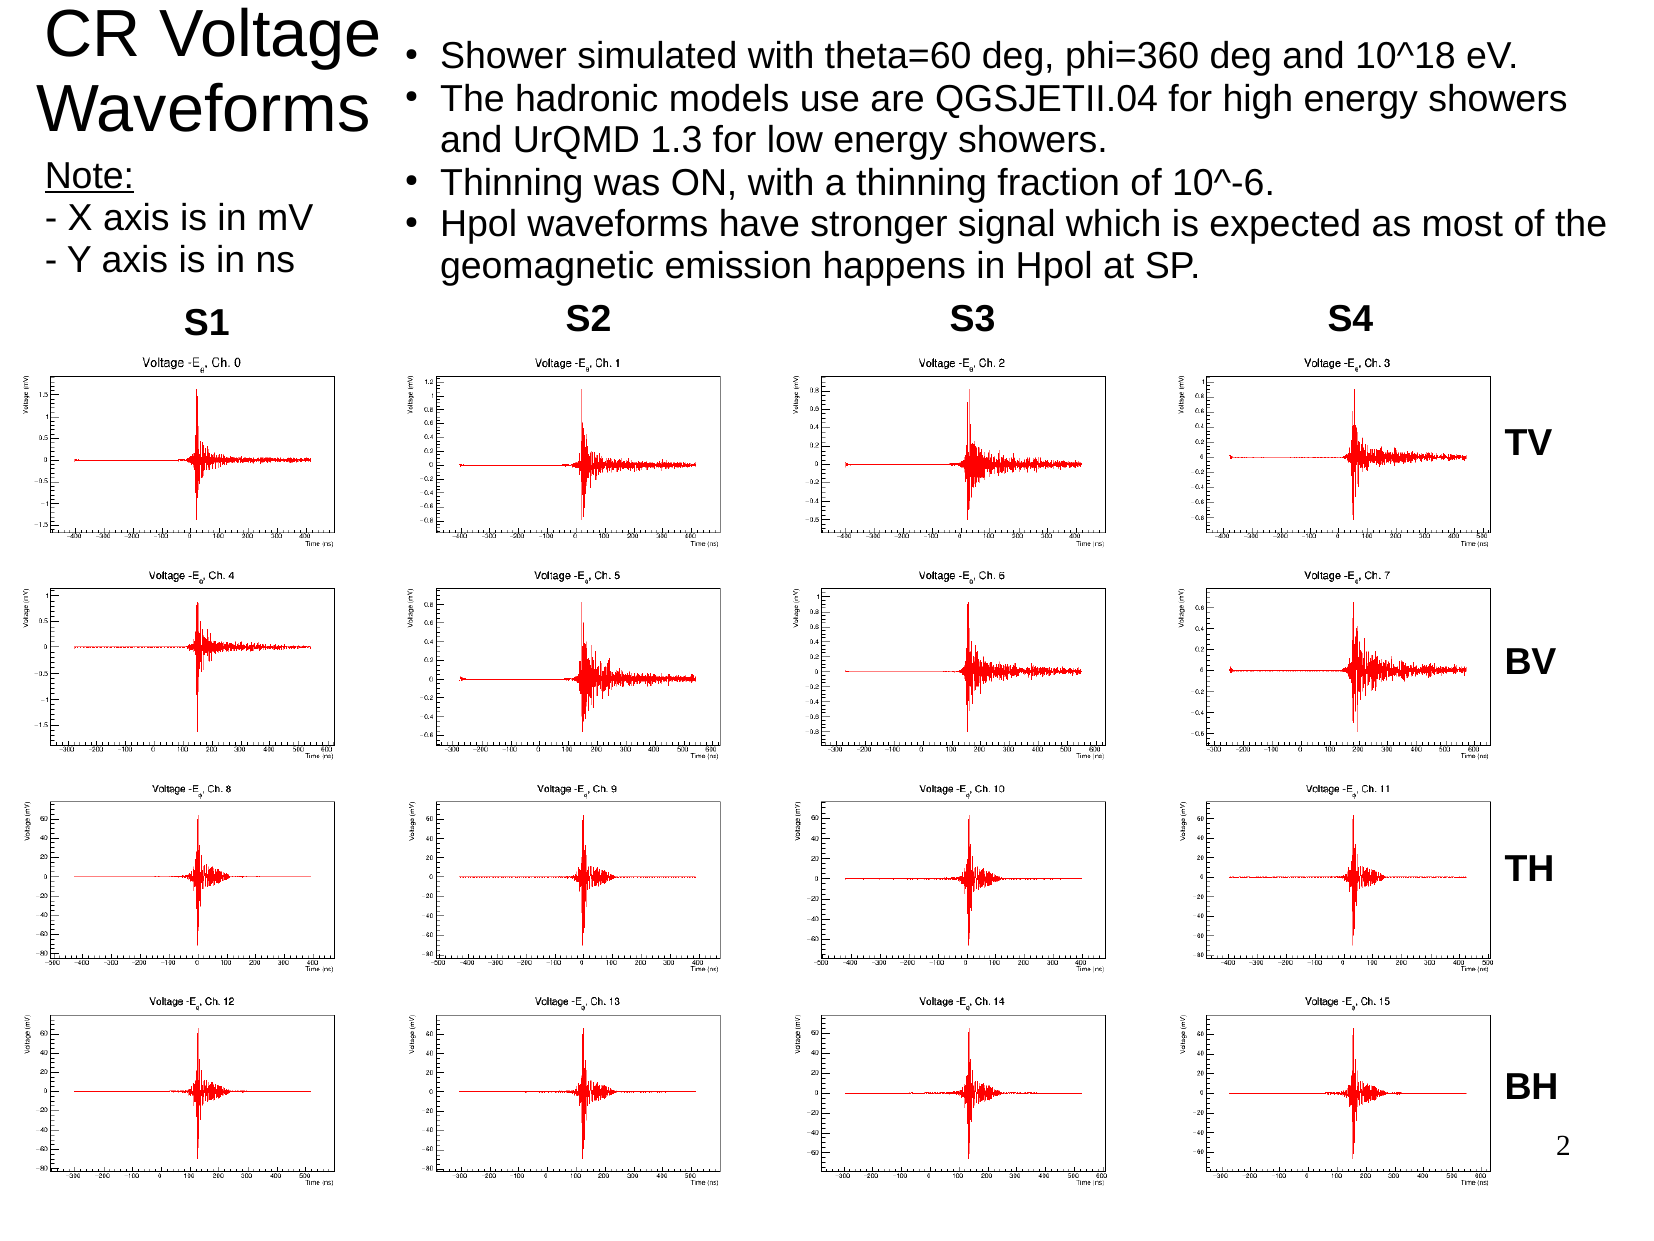

# CR Voltage Waveforms
Shower simulated with theta=60 deg, phi=360 deg and 10^18 eV.
The hadronic models use are QGSJETII.04 for high energy showers and UrQMD 1.3 for low energy showers.
Thinning was ON, with a thinning fraction of 10^-6.
Hpol waveforms have stronger signal which is expected as most of the geomagnetic emission happens in Hpol at SP.
Note:
- X axis is in mV
- Y axis is in ns
S2
S3
S4
S1
TV
BV
TH
BH
2